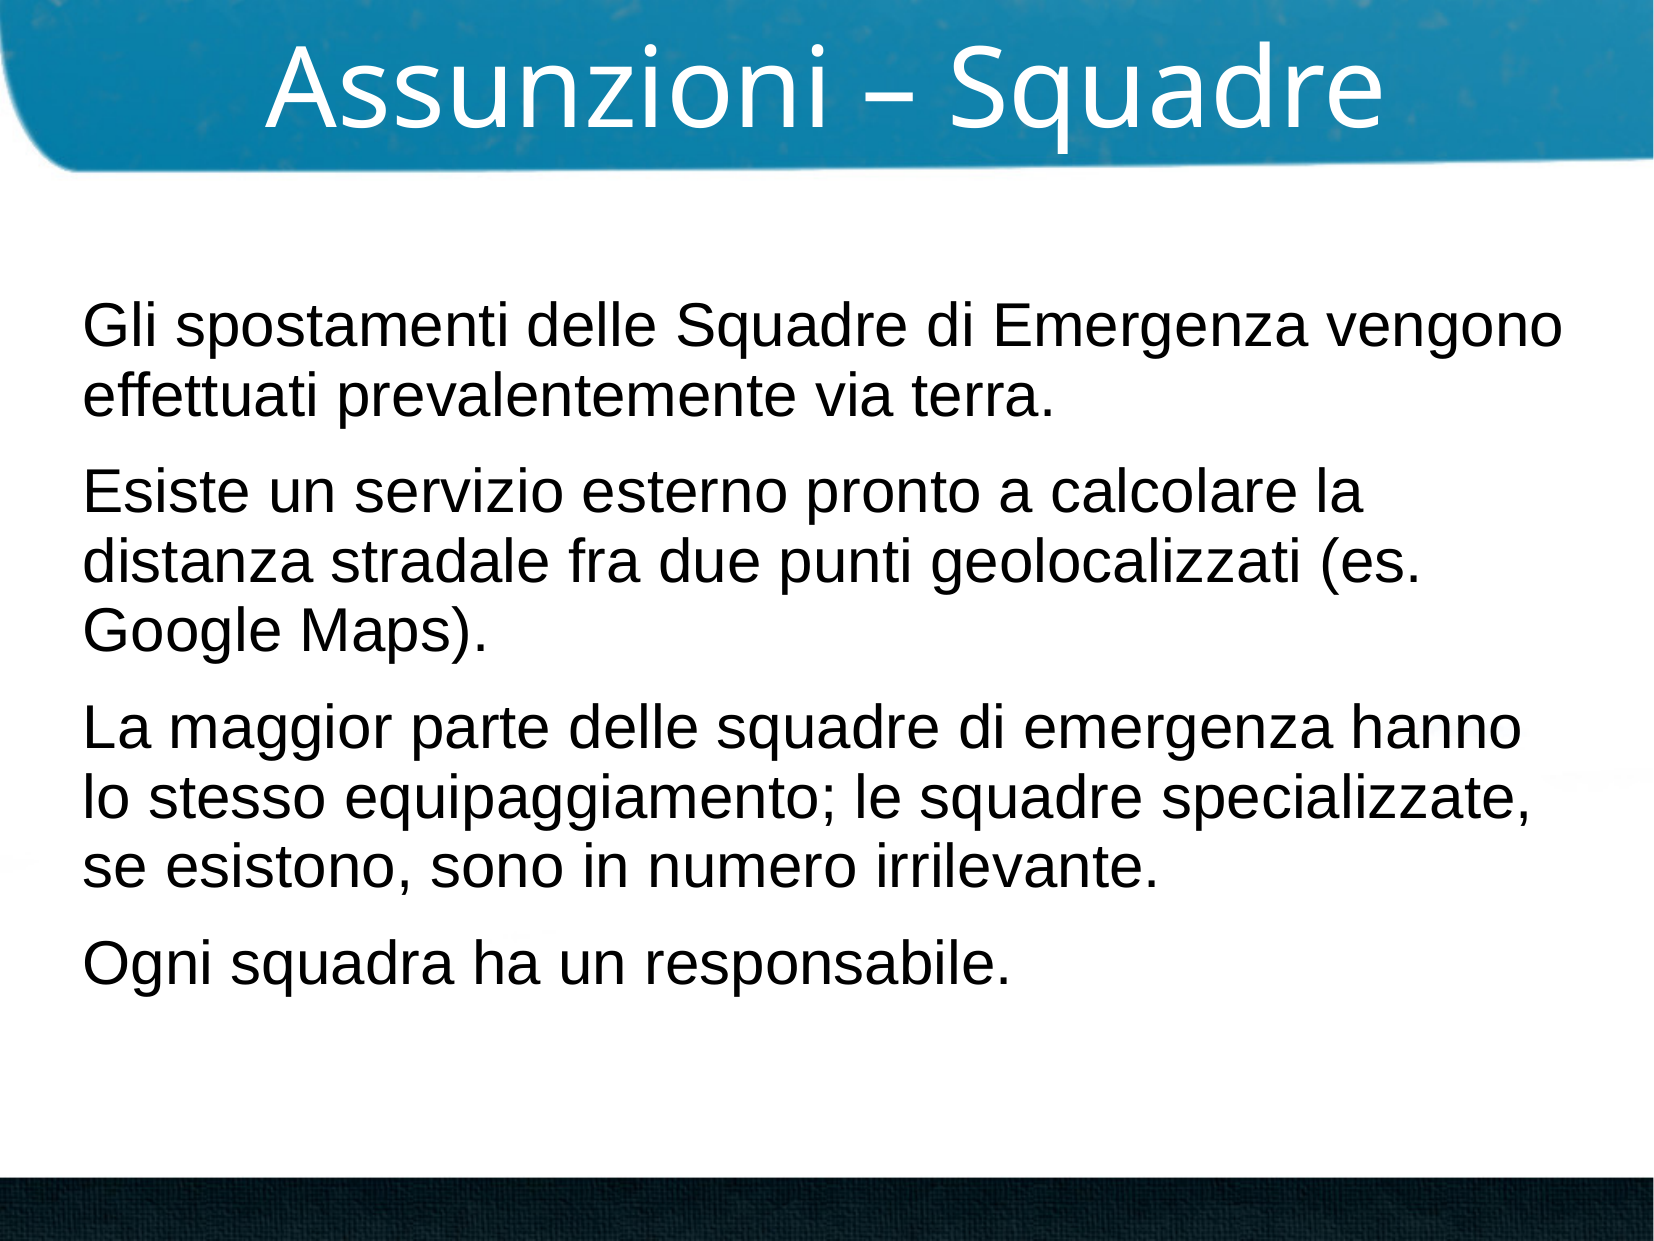

# Assunzioni – Squadre
Gli spostamenti delle Squadre di Emergenza vengono effettuati prevalentemente via terra.
Esiste un servizio esterno pronto a calcolare la distanza stradale fra due punti geolocalizzati (es. Google Maps).
La maggior parte delle squadre di emergenza hanno lo stesso equipaggiamento; le squadre specializzate, se esistono, sono in numero irrilevante.
Ogni squadra ha un responsabile.